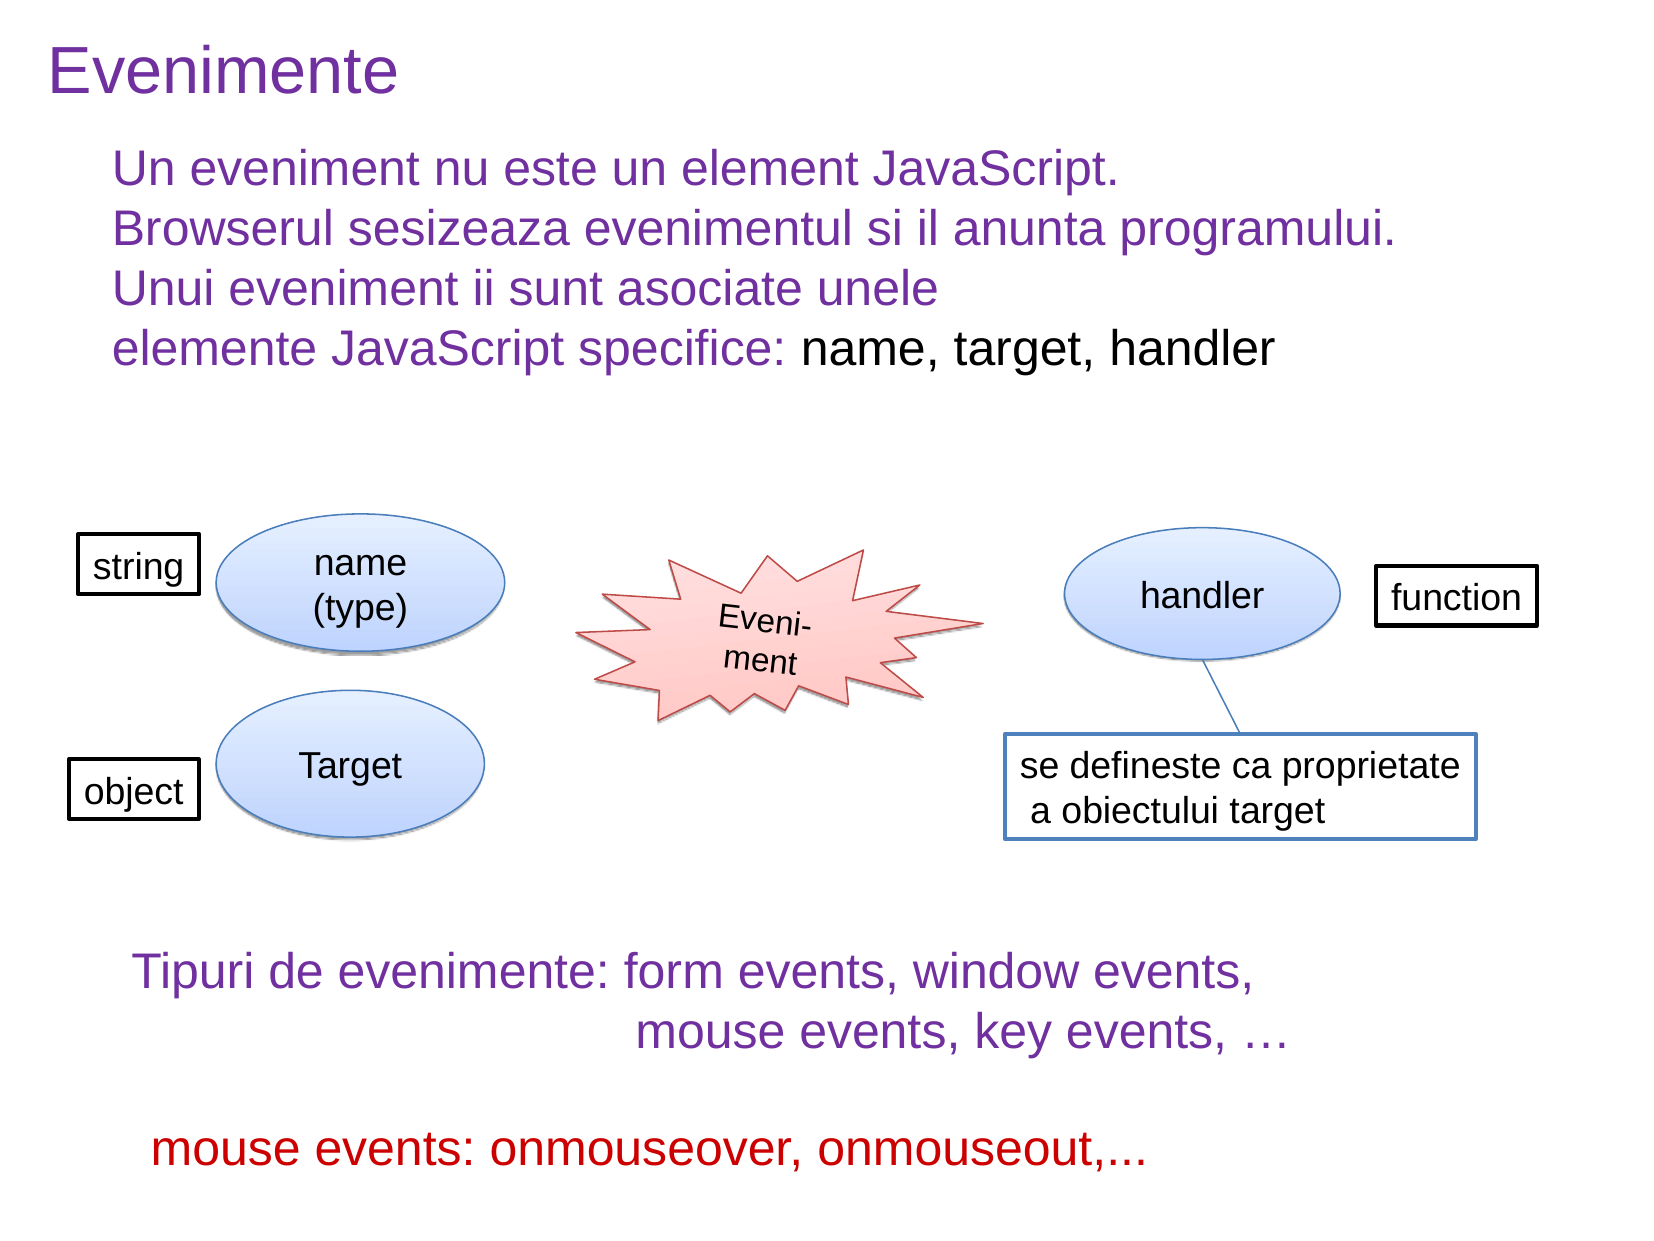

Evenimente
Un eveniment nu este un element JavaScript.
Browserul sesizeaza evenimentul si il anunta programului.
Unui eveniment ii sunt asociate unele
elemente JavaScript specifice: name, target, handler
name (type)
handler
string
Eveni-ment
function
Target
se defineste ca proprietate
 a obiectului target
object
Tipuri de evenimente: form events, window events,
 mouse events, key events, …
mouse events: onmouseover, onmouseout,...